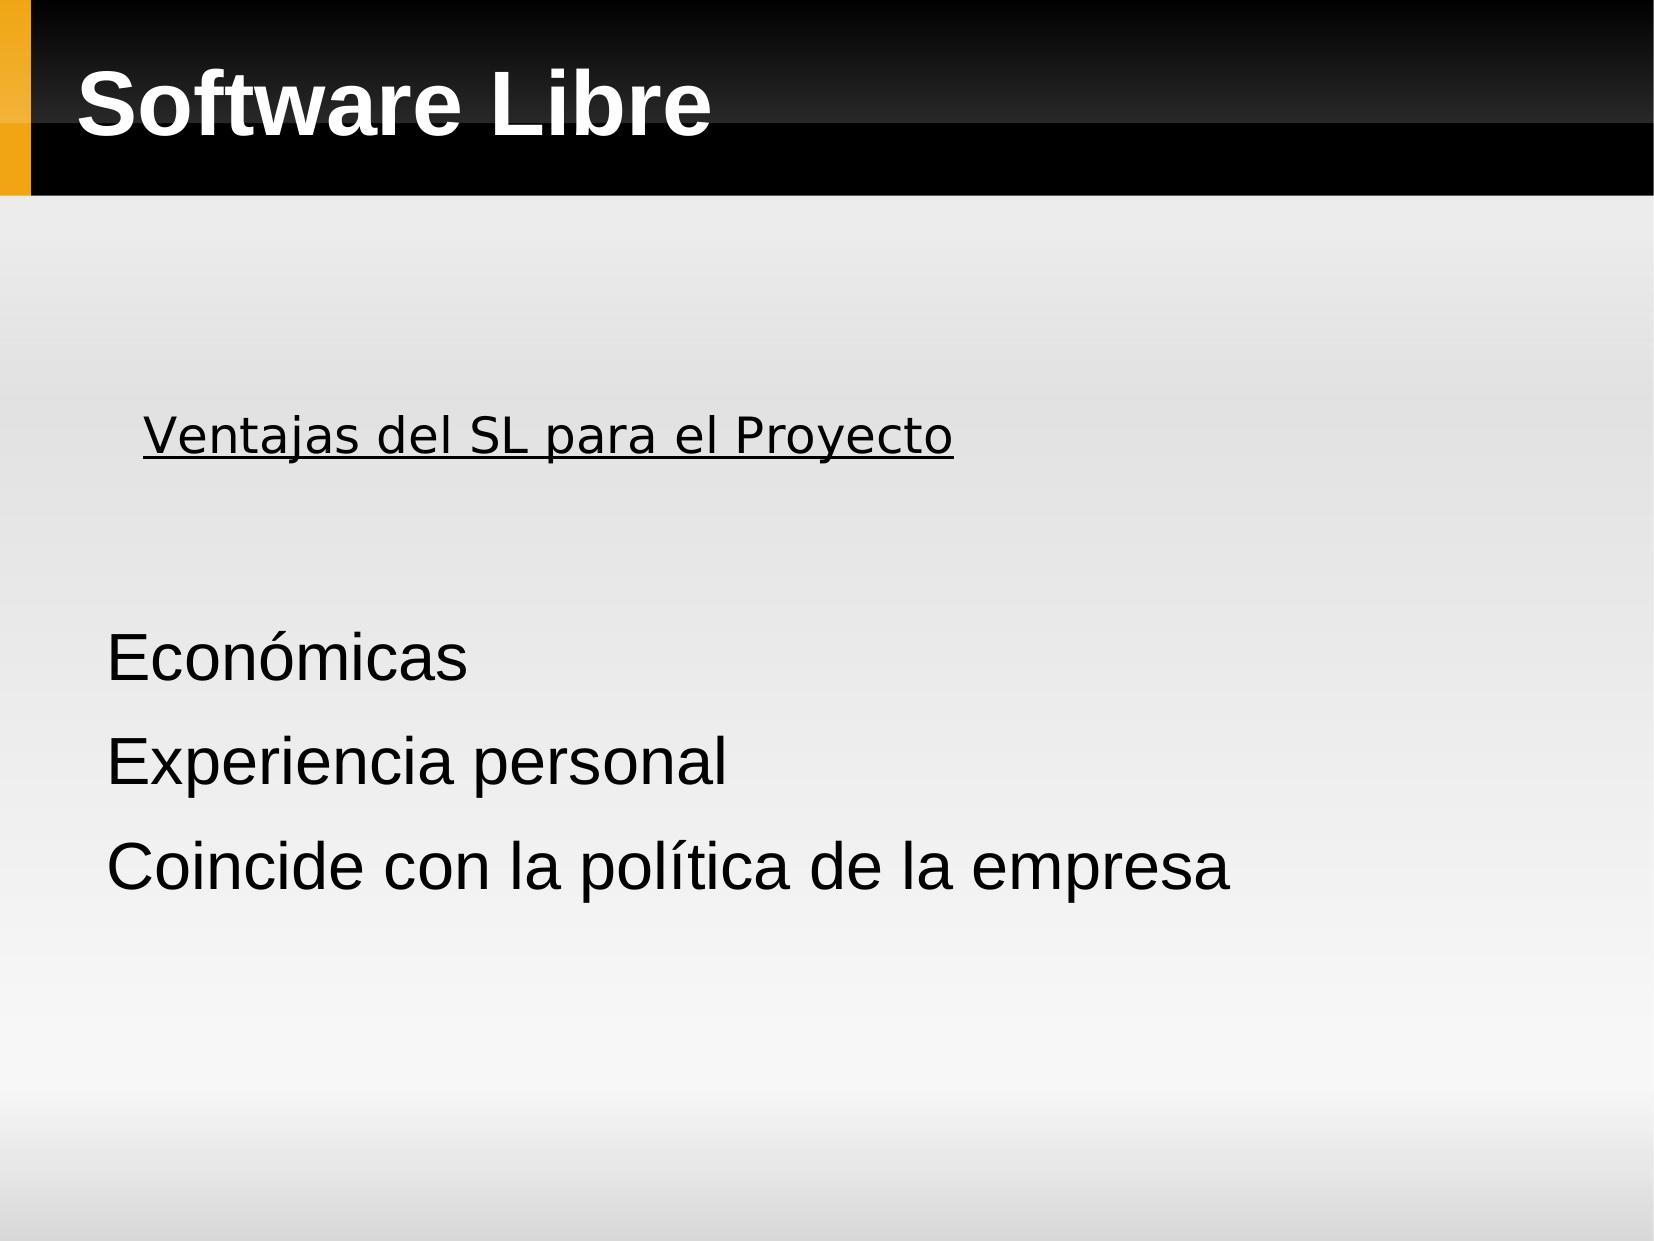

# Software Libre
Ventajas del SL para el Proyecto
Económicas
Experiencia personal
Coincide con la política de la empresa